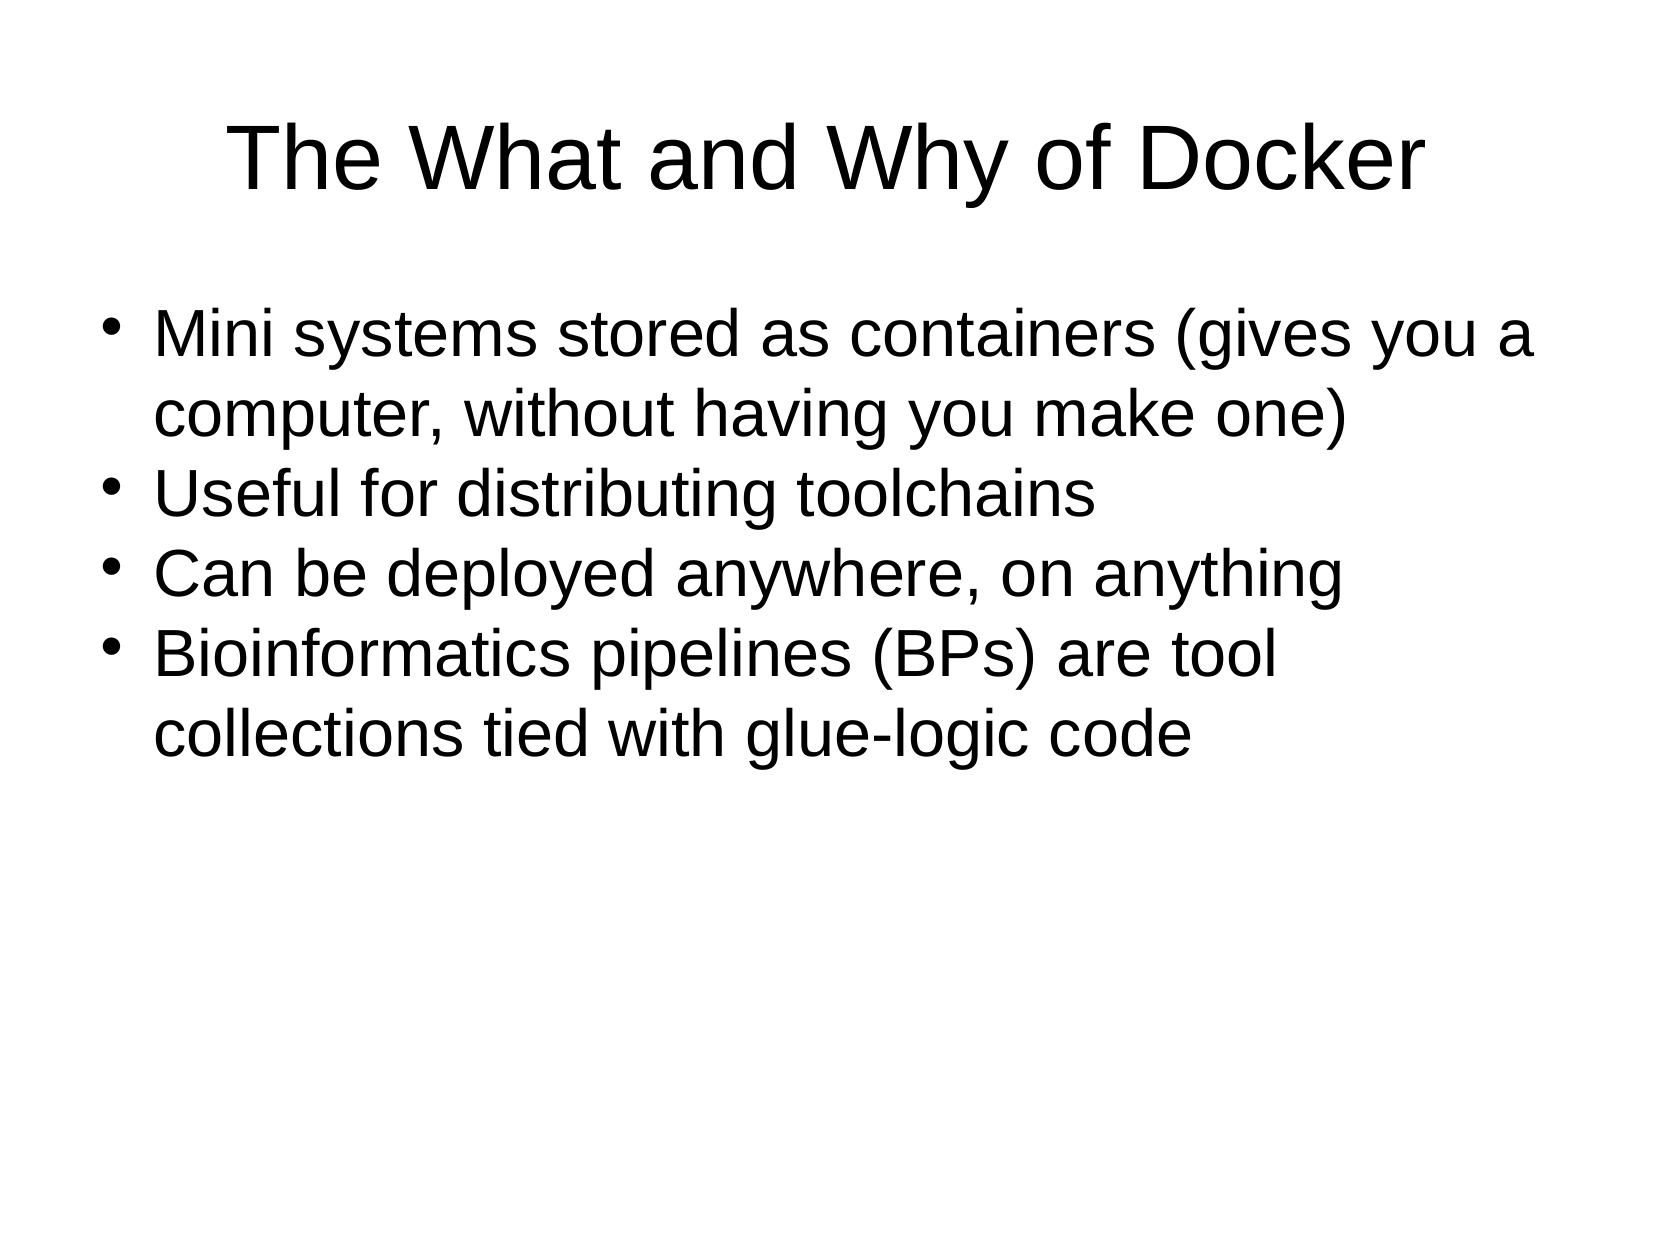

The What and Why of Docker
Mini systems stored as containers (gives you a computer, without having you make one)
Useful for distributing toolchains
Can be deployed anywhere, on anything
Bioinformatics pipelines (BPs) are tool collections tied with glue-logic code